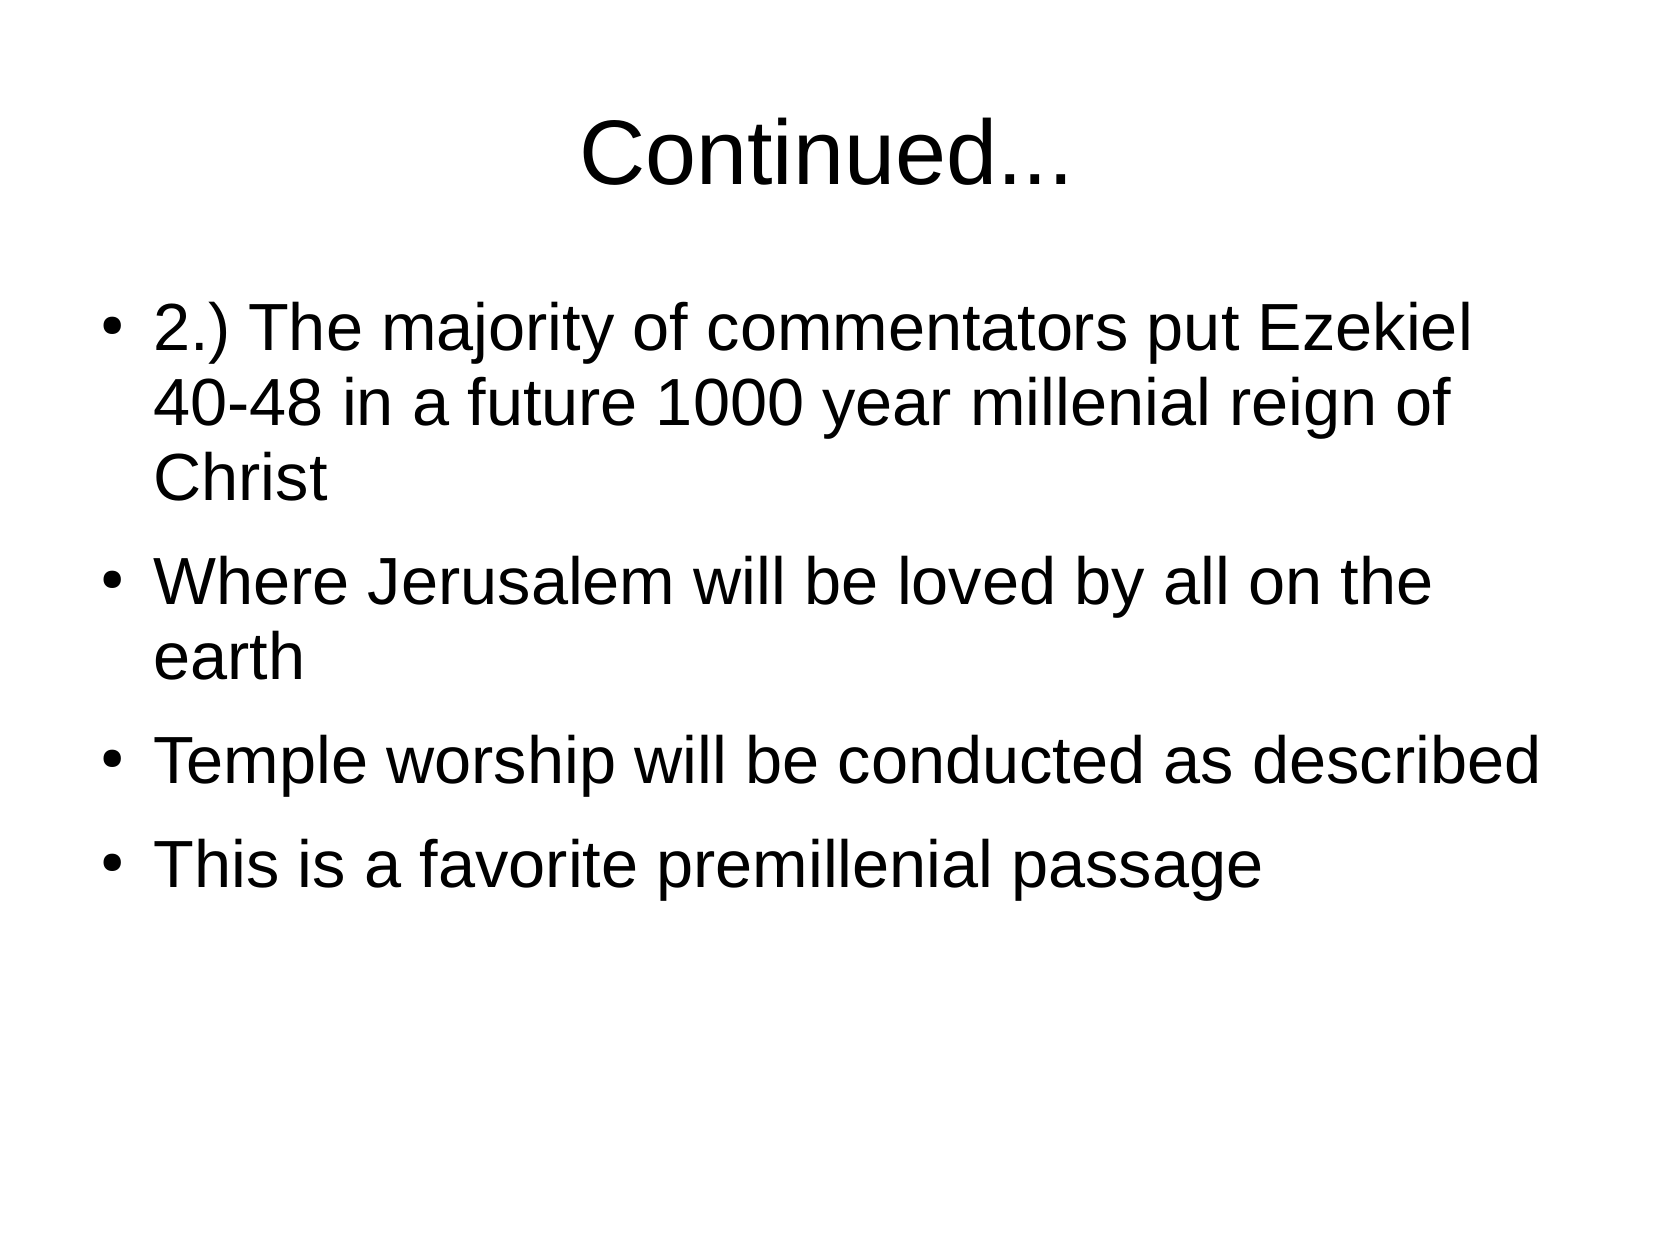

# Continued...
2.) The majority of commentators put Ezekiel 40-48 in a future 1000 year millenial reign of Christ
Where Jerusalem will be loved by all on the earth
Temple worship will be conducted as described
This is a favorite premillenial passage